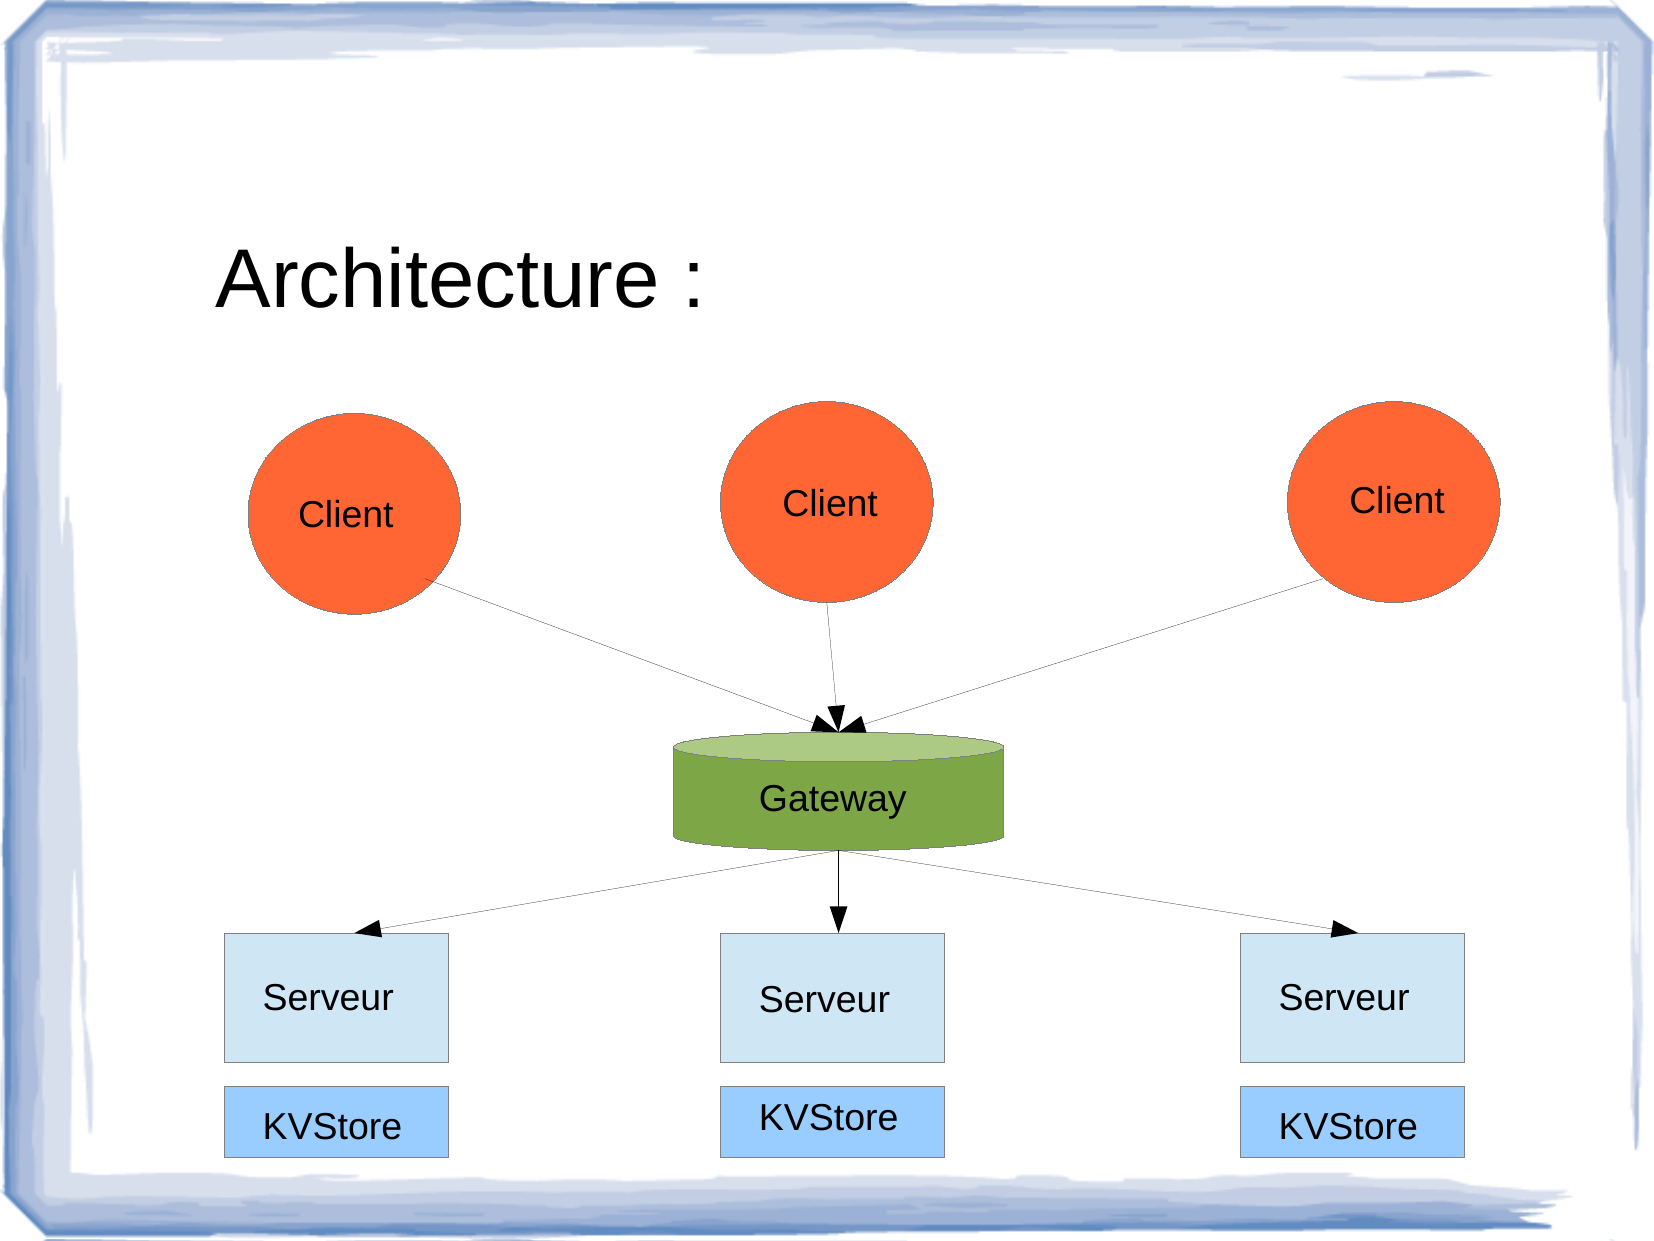

Architecture :
Client
Client
Client
Gateway
Serveur
Serveur
Serveur
KVStore
KVStore
KVStore